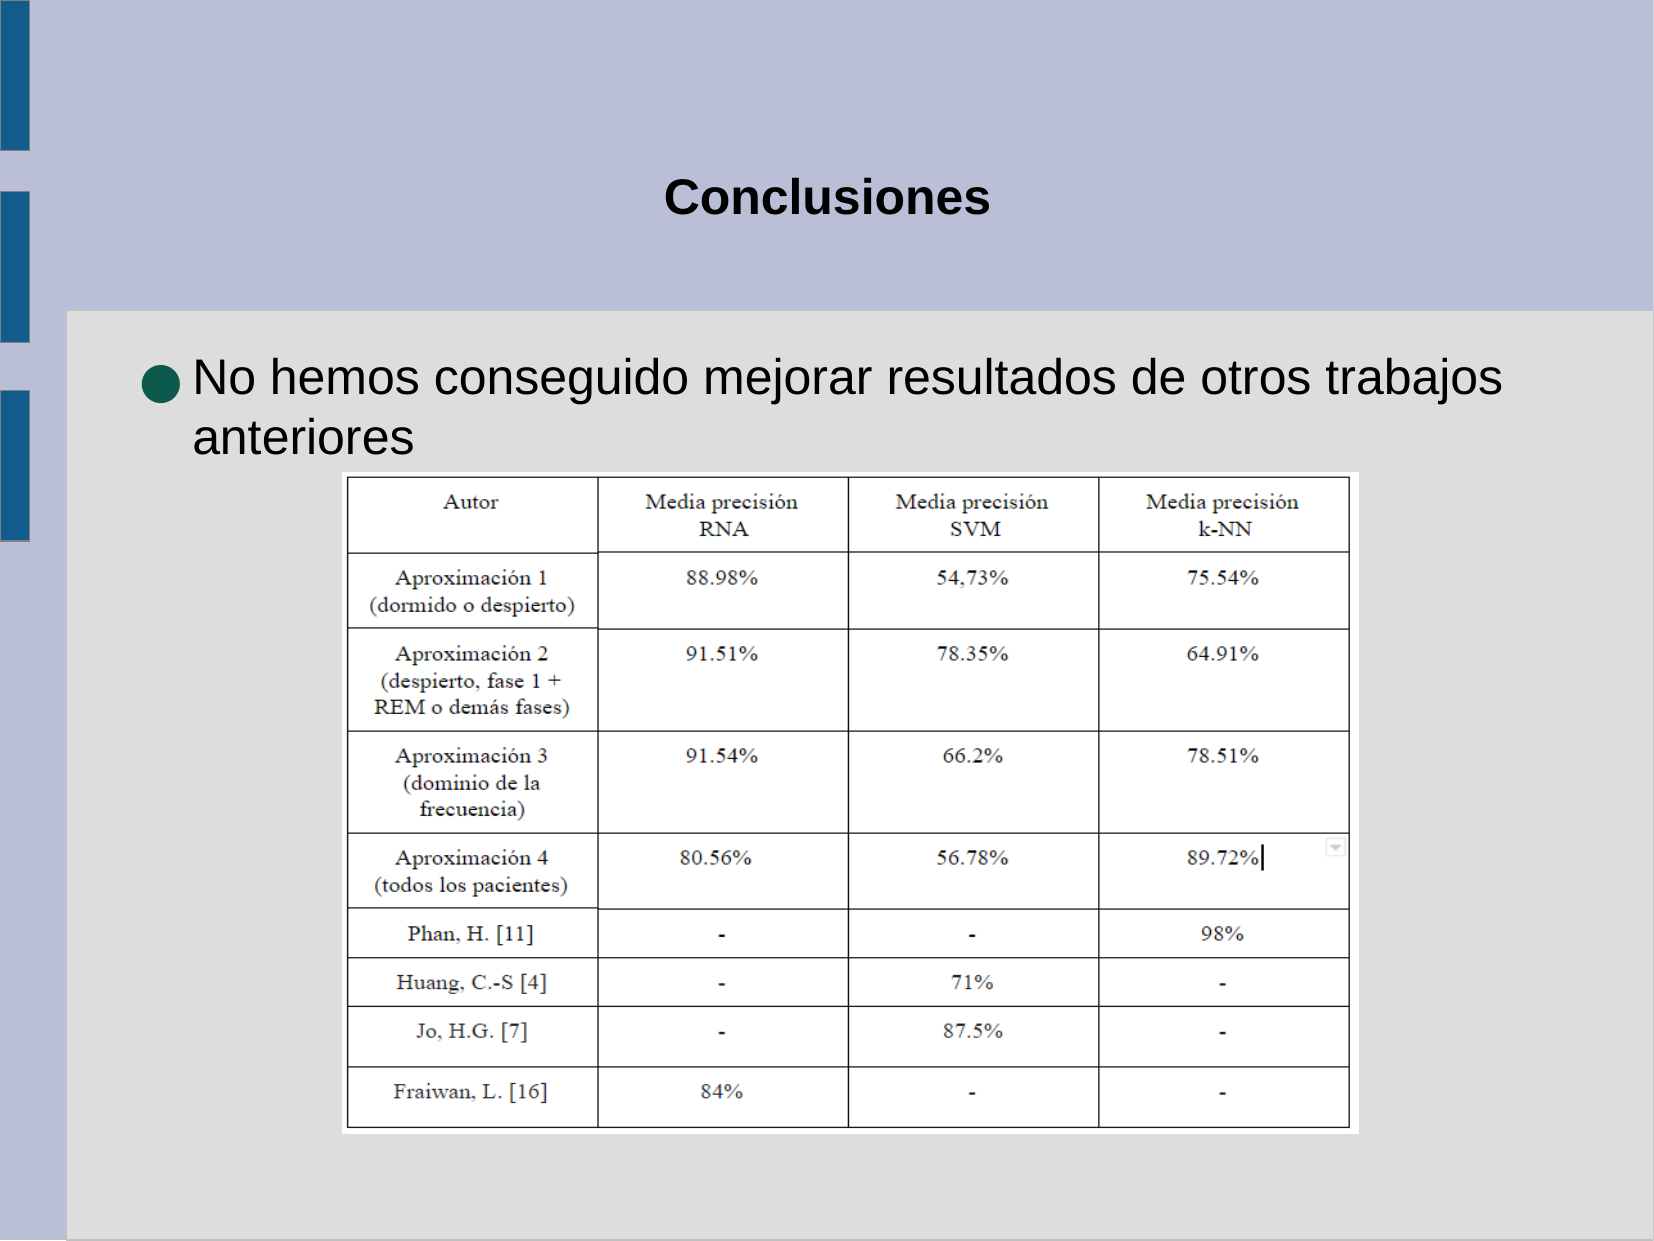

Conclusiones
No hemos conseguido mejorar resultados de otros trabajos anteriores